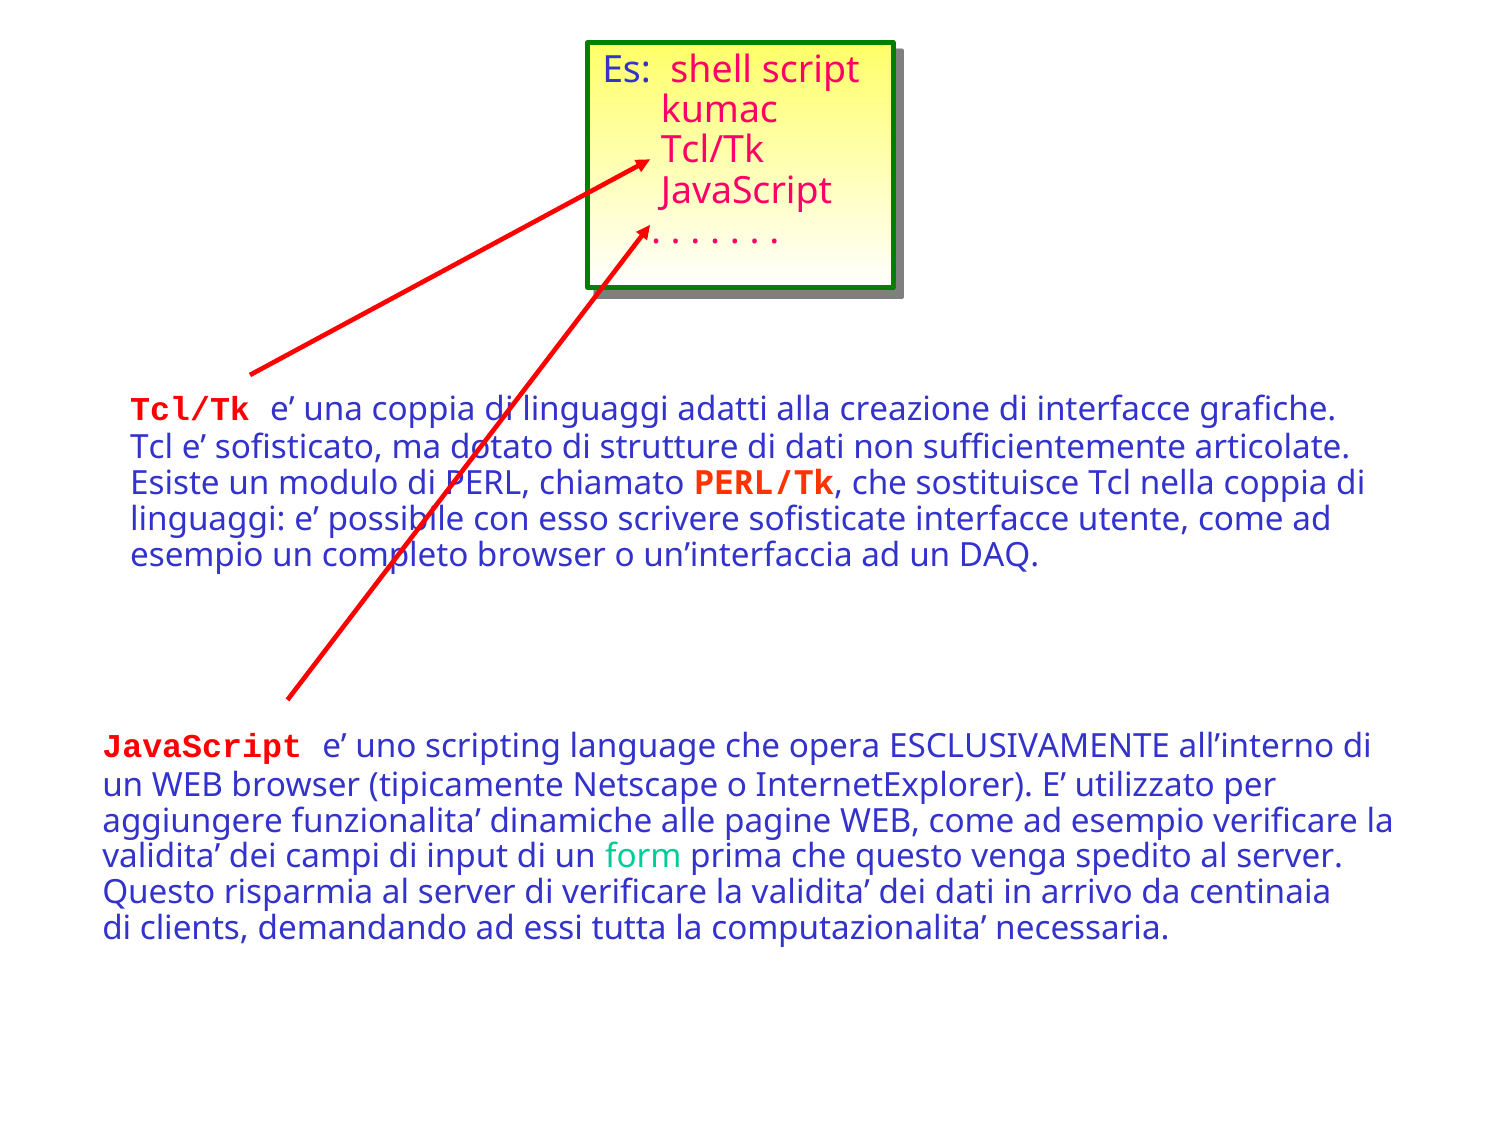

Es: shell script
 kumac
 Tcl/Tk
 JavaScript
 . . . . . . .
Tcl/Tk e’ una coppia di linguaggi adatti alla creazione di interfacce grafiche.
Tcl e’ sofisticato, ma dotato di strutture di dati non sufficientemente articolate.
Esiste un modulo di PERL, chiamato PERL/Tk, che sostituisce Tcl nella coppia di
linguaggi: e’ possibile con esso scrivere sofisticate interfacce utente, come ad
esempio un completo browser o un’interfaccia ad un DAQ.
JavaScript e’ uno scripting language che opera ESCLUSIVAMENTE all’interno di
un WEB browser (tipicamente Netscape o InternetExplorer). E’ utilizzato per
aggiungere funzionalita’ dinamiche alle pagine WEB, come ad esempio verificare la
validita’ dei campi di input di un form prima che questo venga spedito al server.
Questo risparmia al server di verificare la validita’ dei dati in arrivo da centinaia
di clients, demandando ad essi tutta la computazionalita’ necessaria.